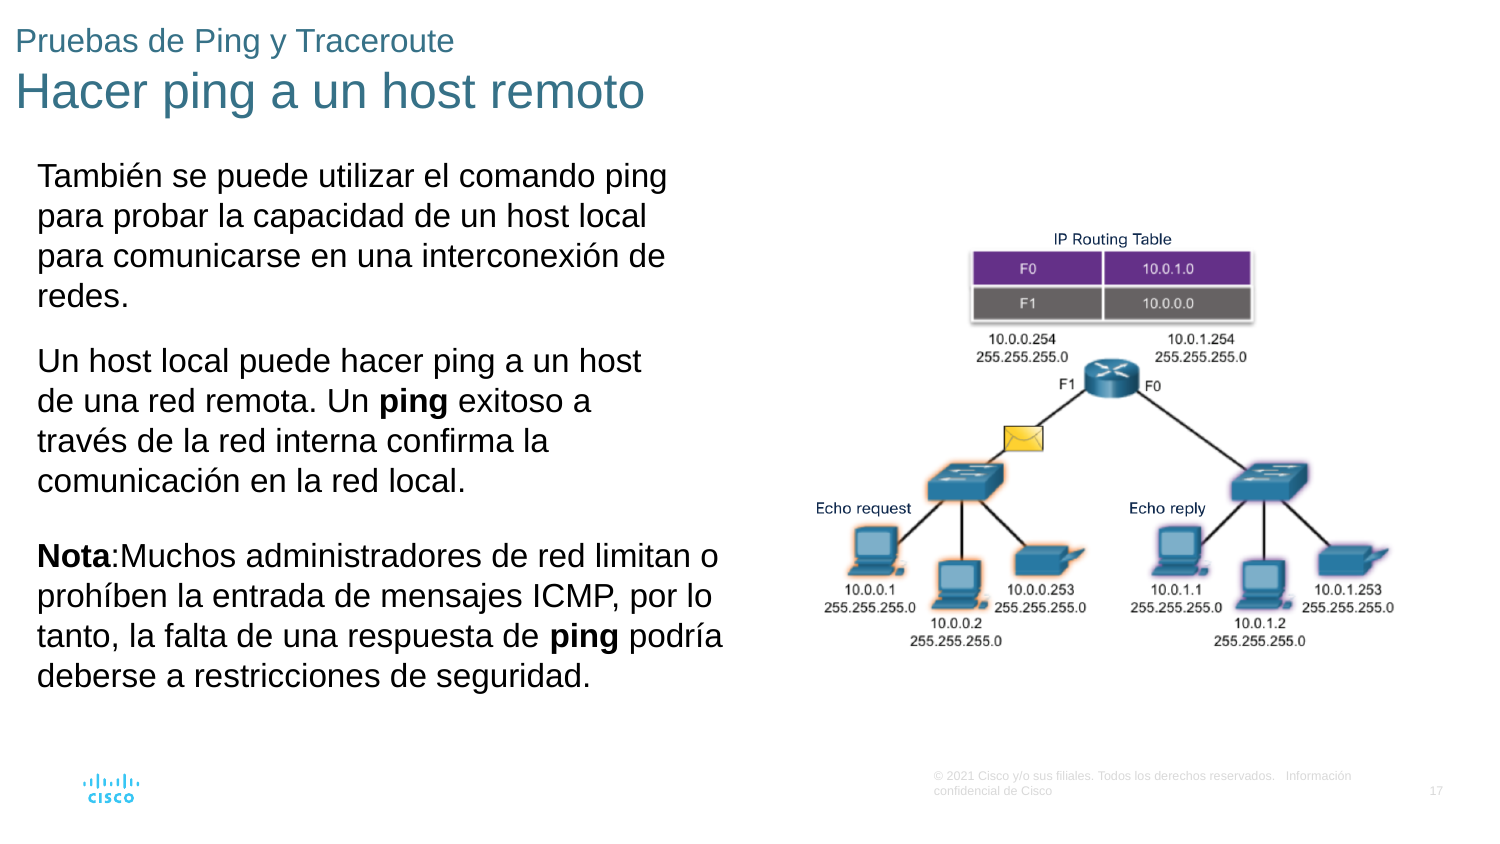

# Pruebas de Ping y Traceroute Hacer ping a un host remoto
También se puede utilizar el comando ping para probar la capacidad de un host local para comunicarse en una interconexión de redes.
Un host local puede hacer ping a un host de una red remota. Un ping exitoso a través de la red interna confirma la comunicación en la red local.
Nota:Muchos administradores de red limitan o prohíben la entrada de mensajes ICMP, por lo tanto, la falta de una respuesta de ping podría deberse a restricciones de seguridad.